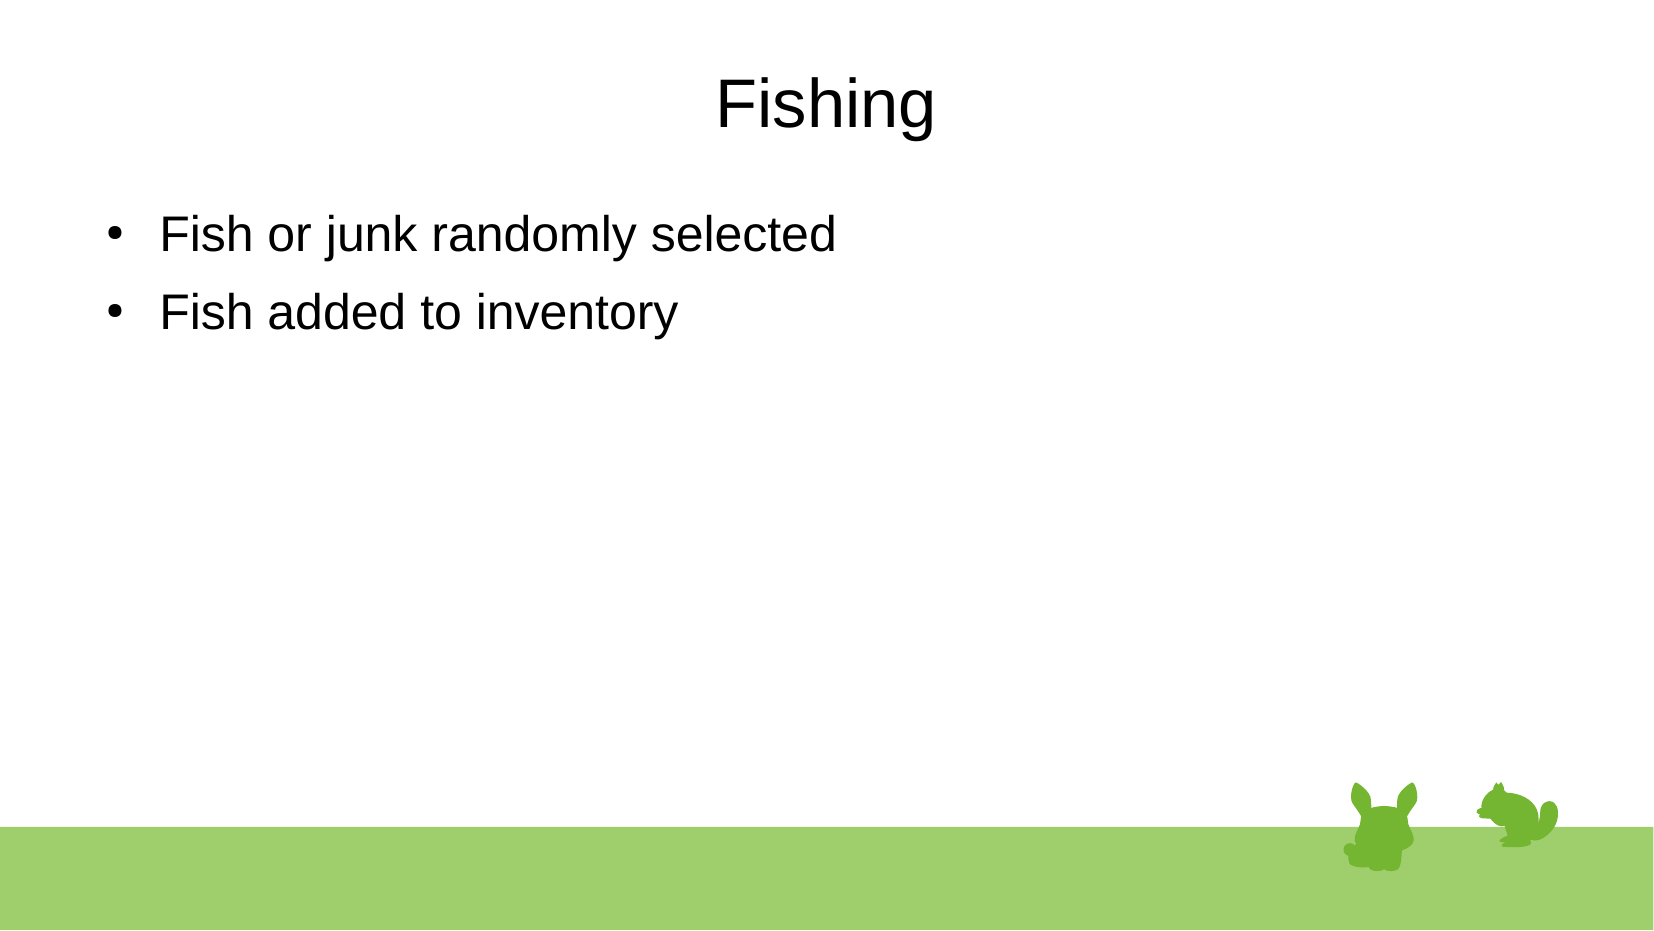

# Fishing
Fish or junk randomly selected
Fish added to inventory